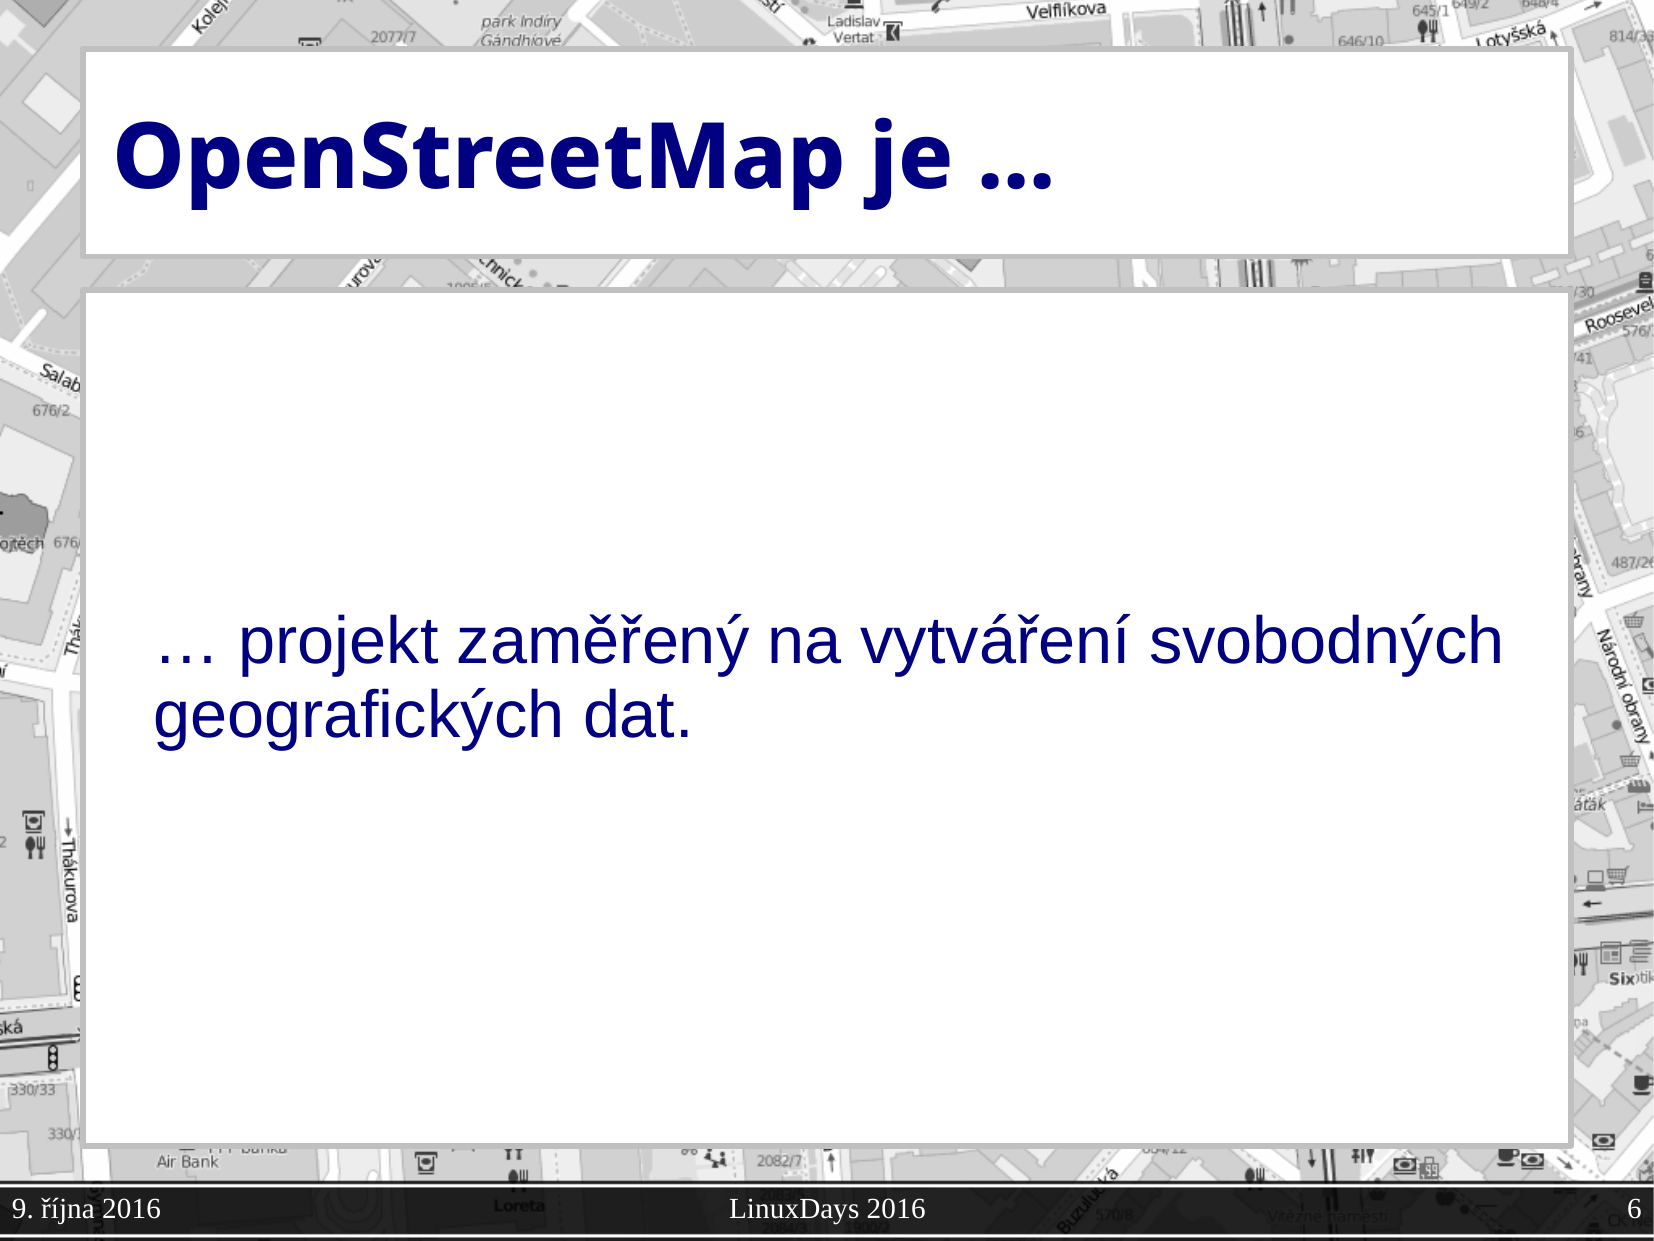

# OpenStreetMap je ...
… projekt zaměřený na vytváření svobodných geografických dat.
18. listopadu 2015
Marián Kyral - GISday 2015, Praha
6